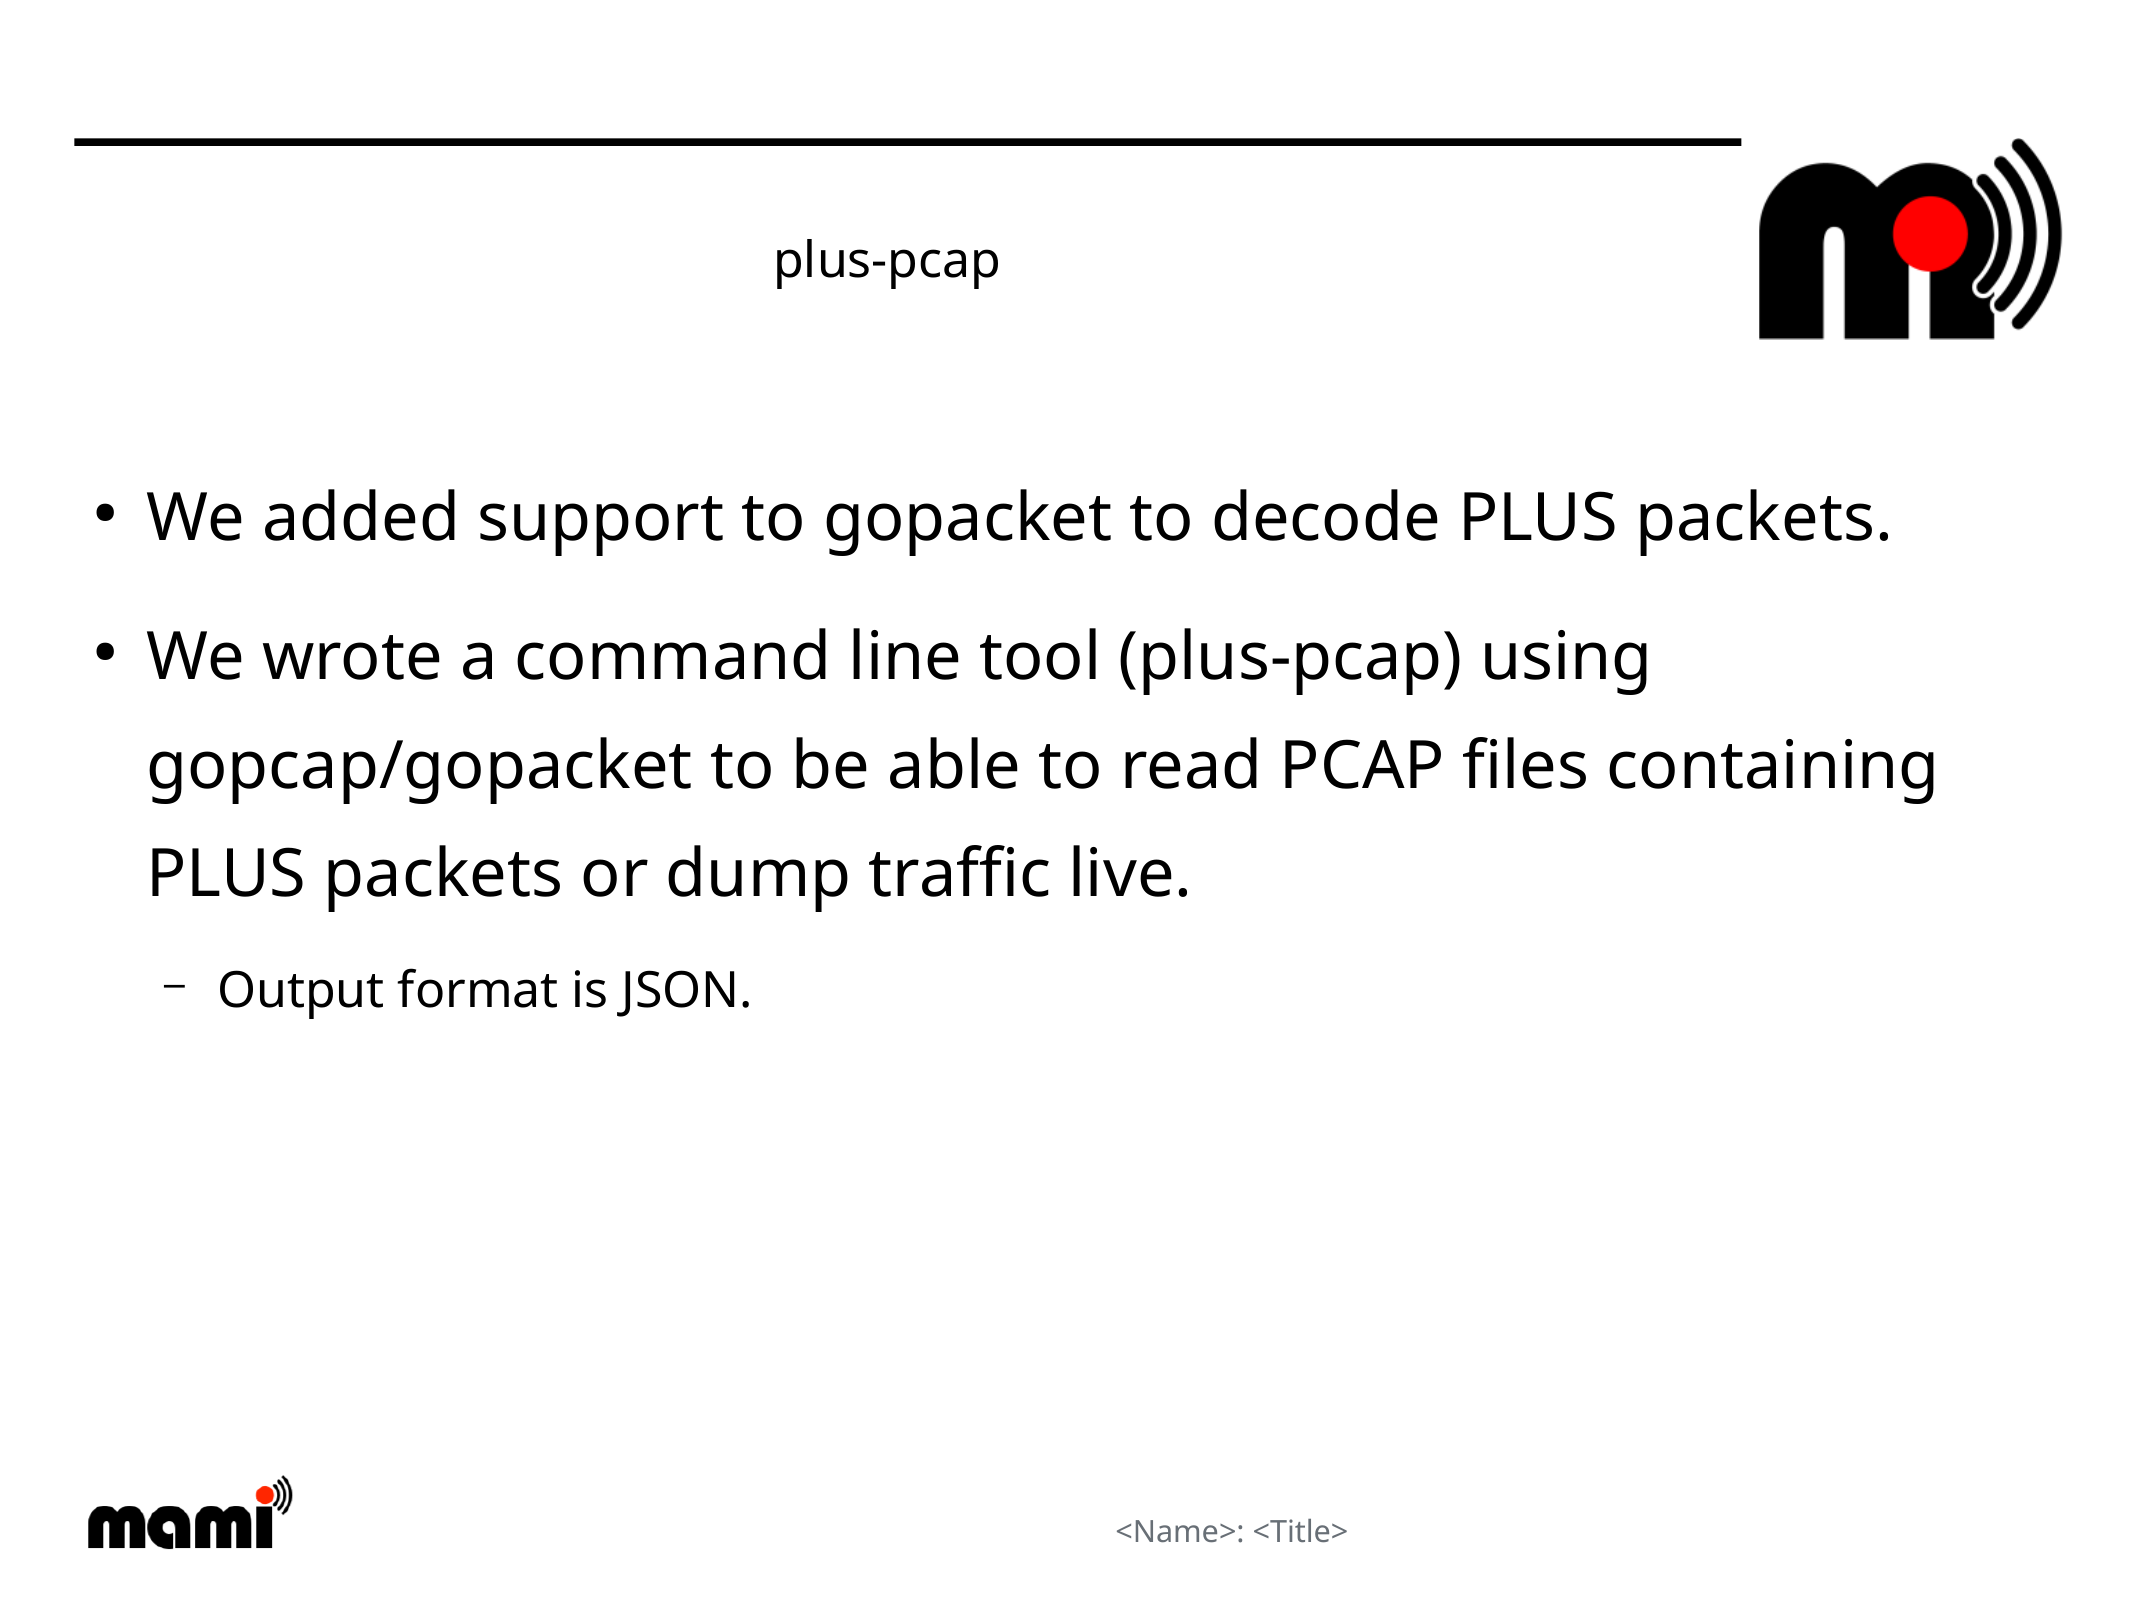

# plus-pcap
We added support to gopacket to decode PLUS packets.
We wrote a command line tool (plus-pcap) using gopcap/gopacket to be able to read PCAP files containing PLUS packets or dump traffic live.
Output format is JSON.